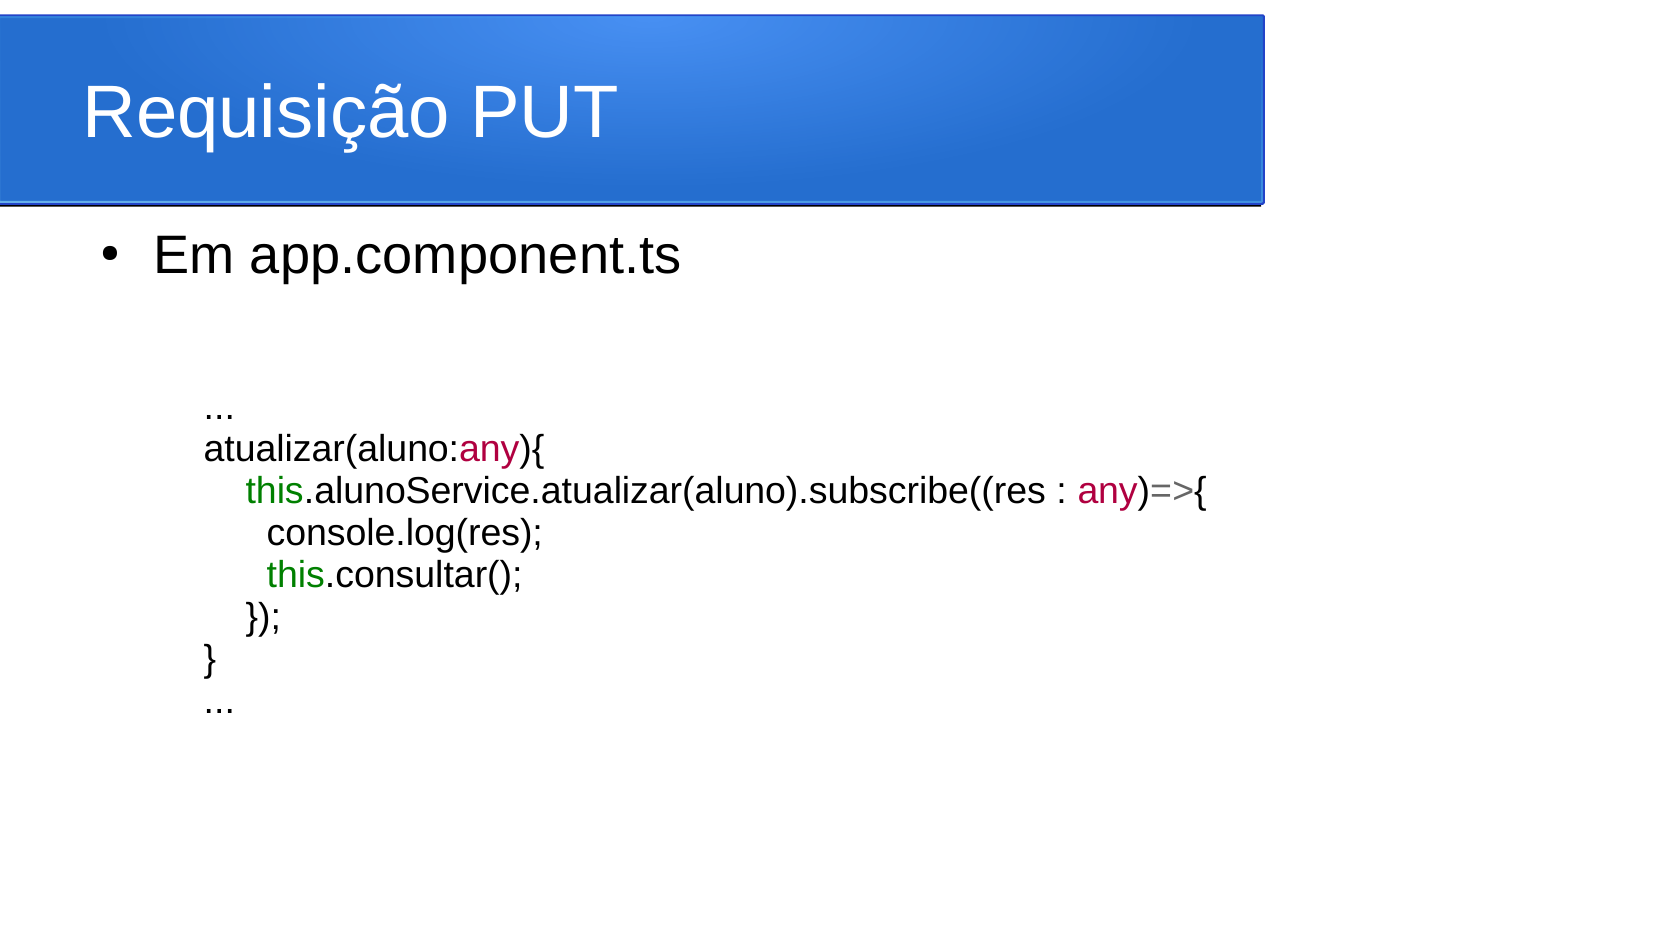

# Requisição PUT
Em app.component.ts
...
atualizar(aluno:any){
 this.alunoService.atualizar(aluno).subscribe((res : any)=>{
 console.log(res);
 this.consultar();
 });
}
...